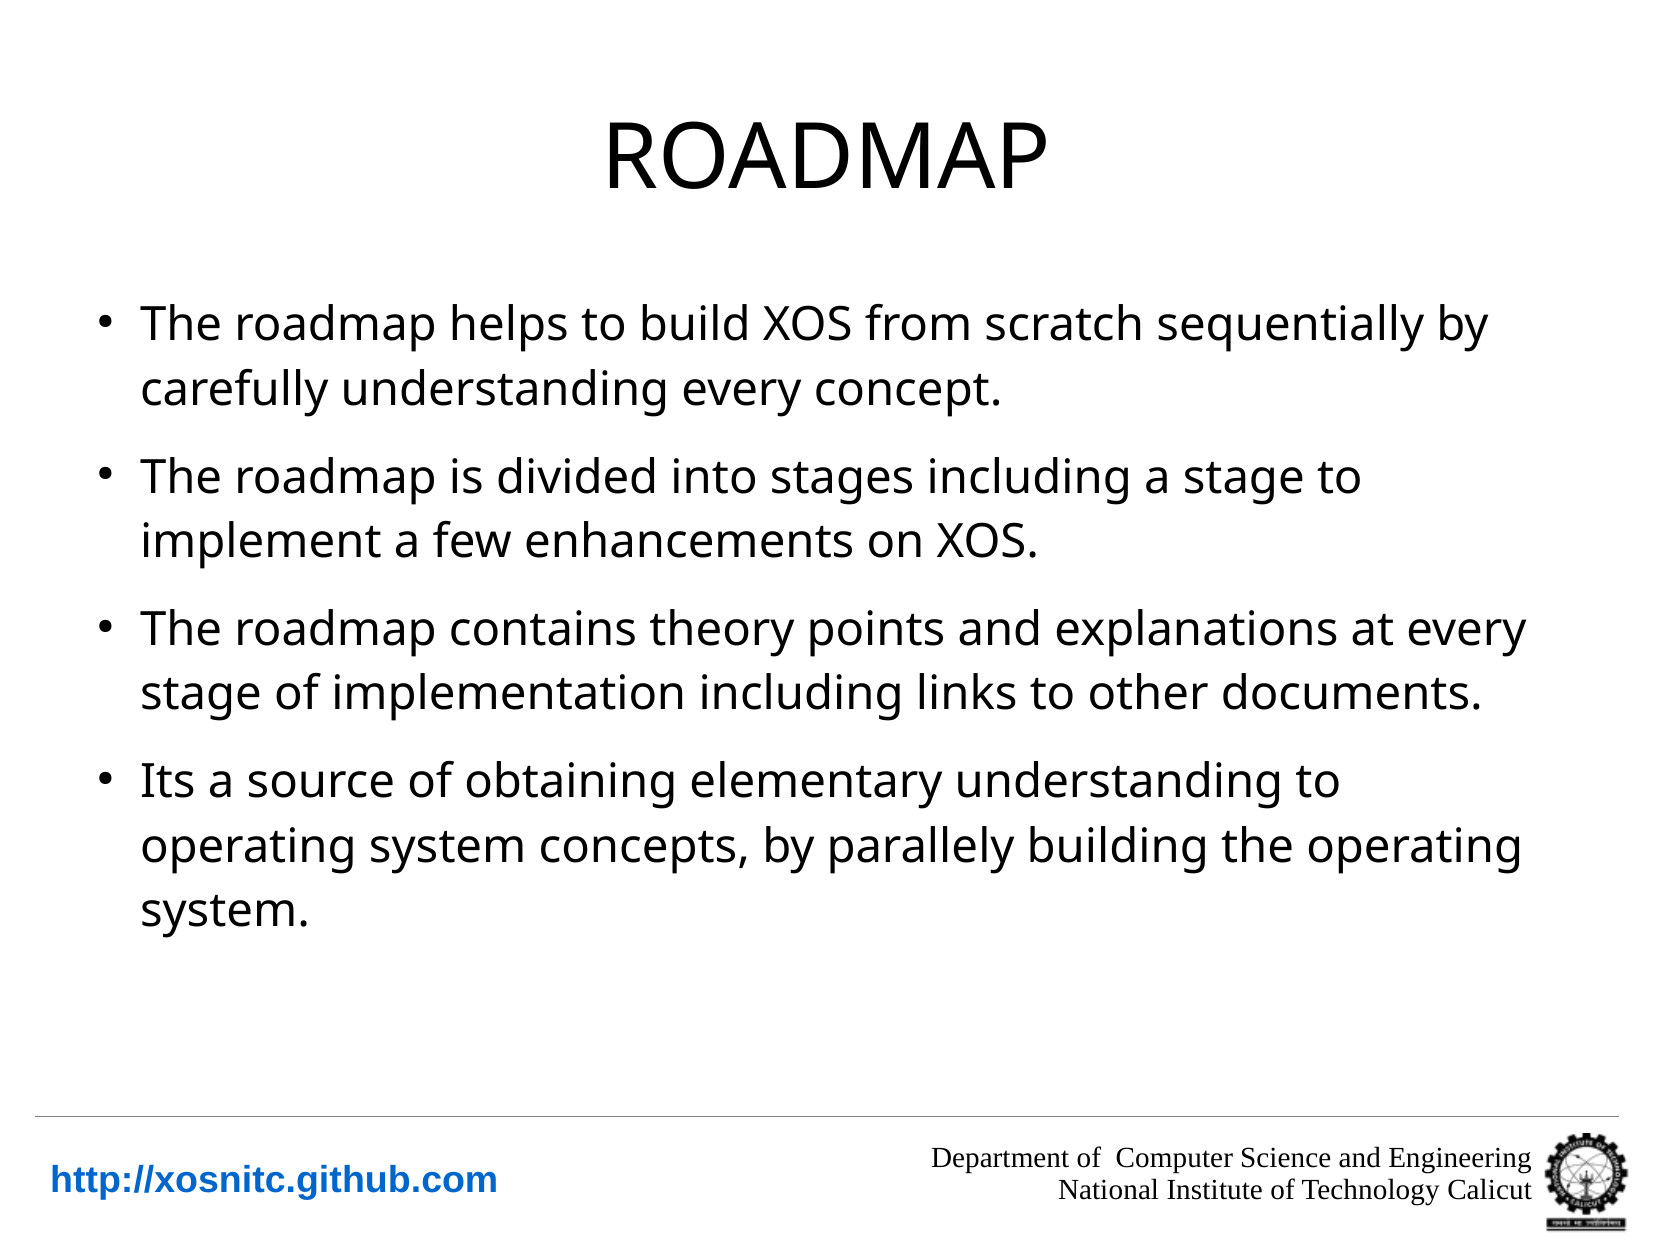

# ROADMAP
The roadmap helps to build XOS from scratch sequentially by carefully understanding every concept.
The roadmap is divided into stages including a stage to implement a few enhancements on XOS.
The roadmap contains theory points and explanations at every stage of implementation including links to other documents.
Its a source of obtaining elementary understanding to operating system concepts, by parallely building the operating system.